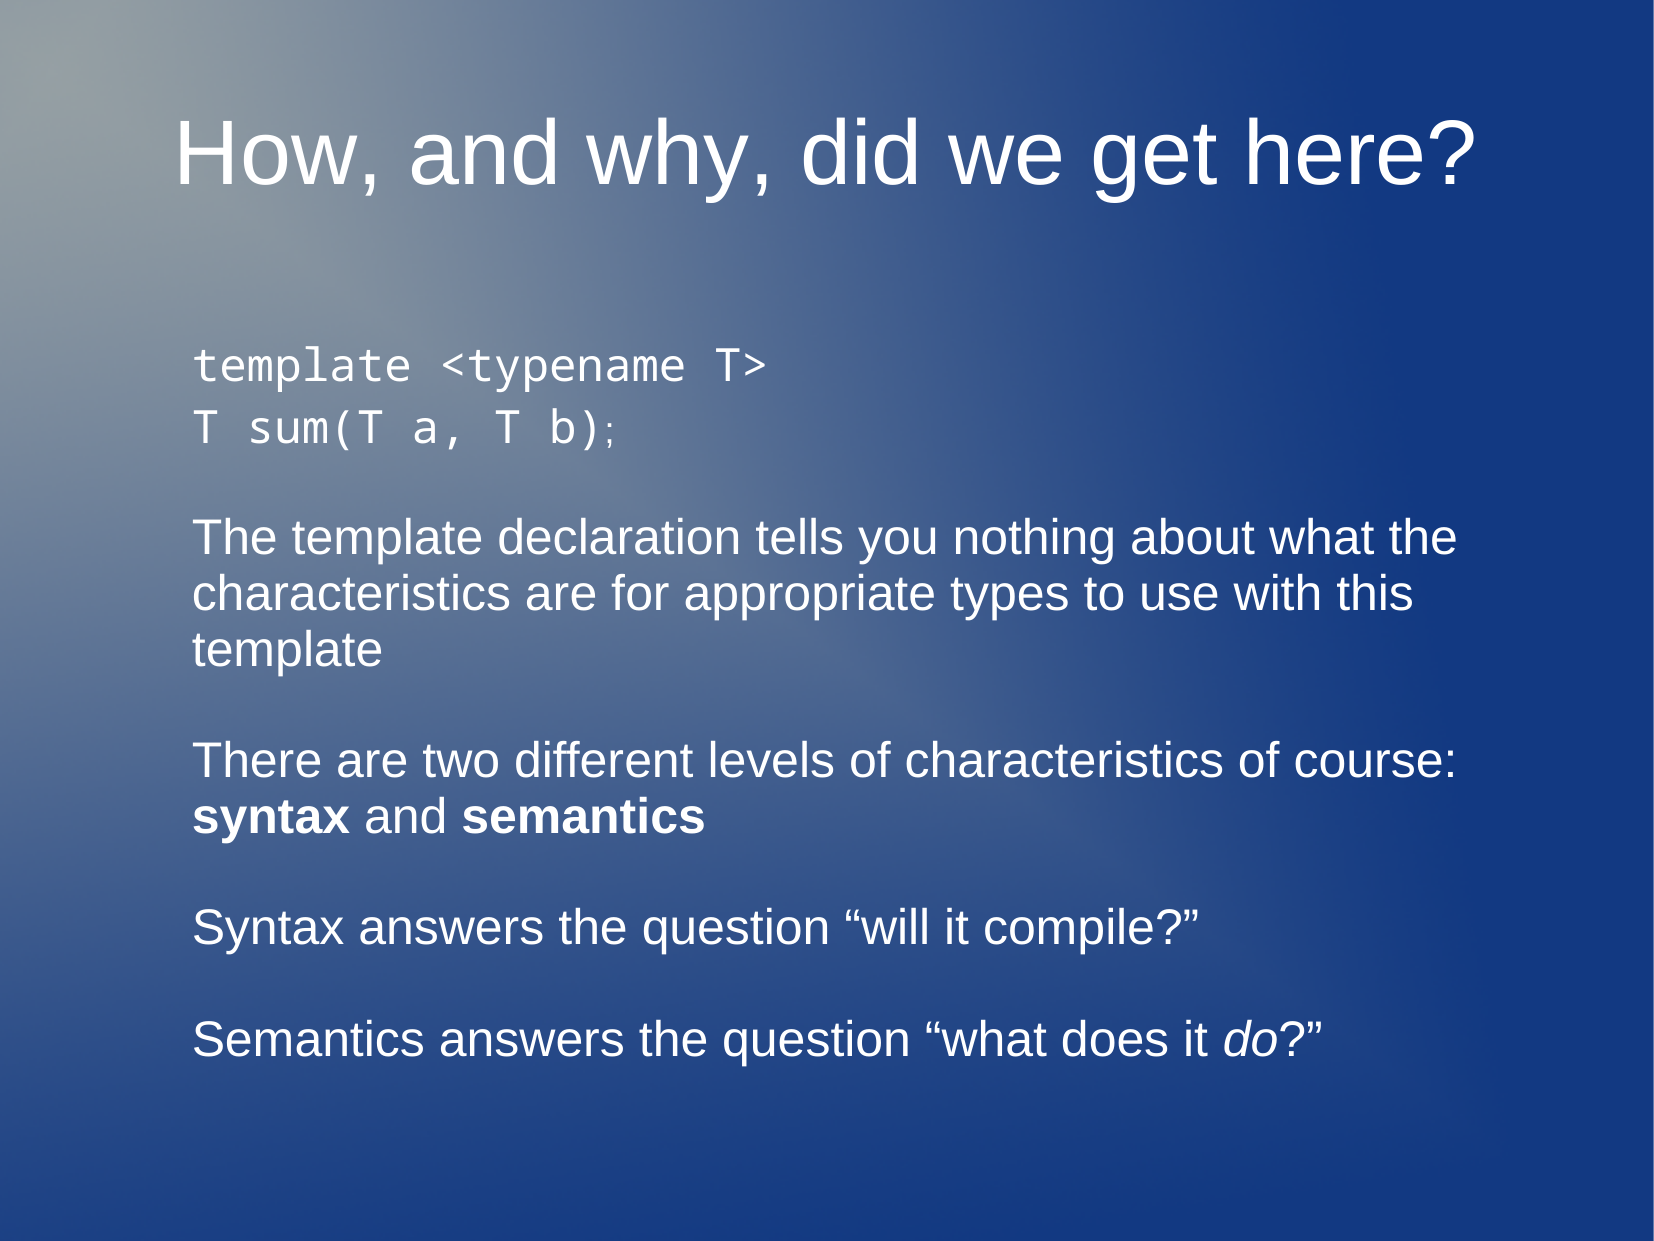

# How, and why, did we get here?
template <typename T>
T sum(T a, T b);
The template declaration tells you nothing about what the characteristics are for appropriate types to use with this template
There are two different levels of characteristics of course: syntax and semantics
Syntax answers the question “will it compile?”
Semantics answers the question “what does it do?”